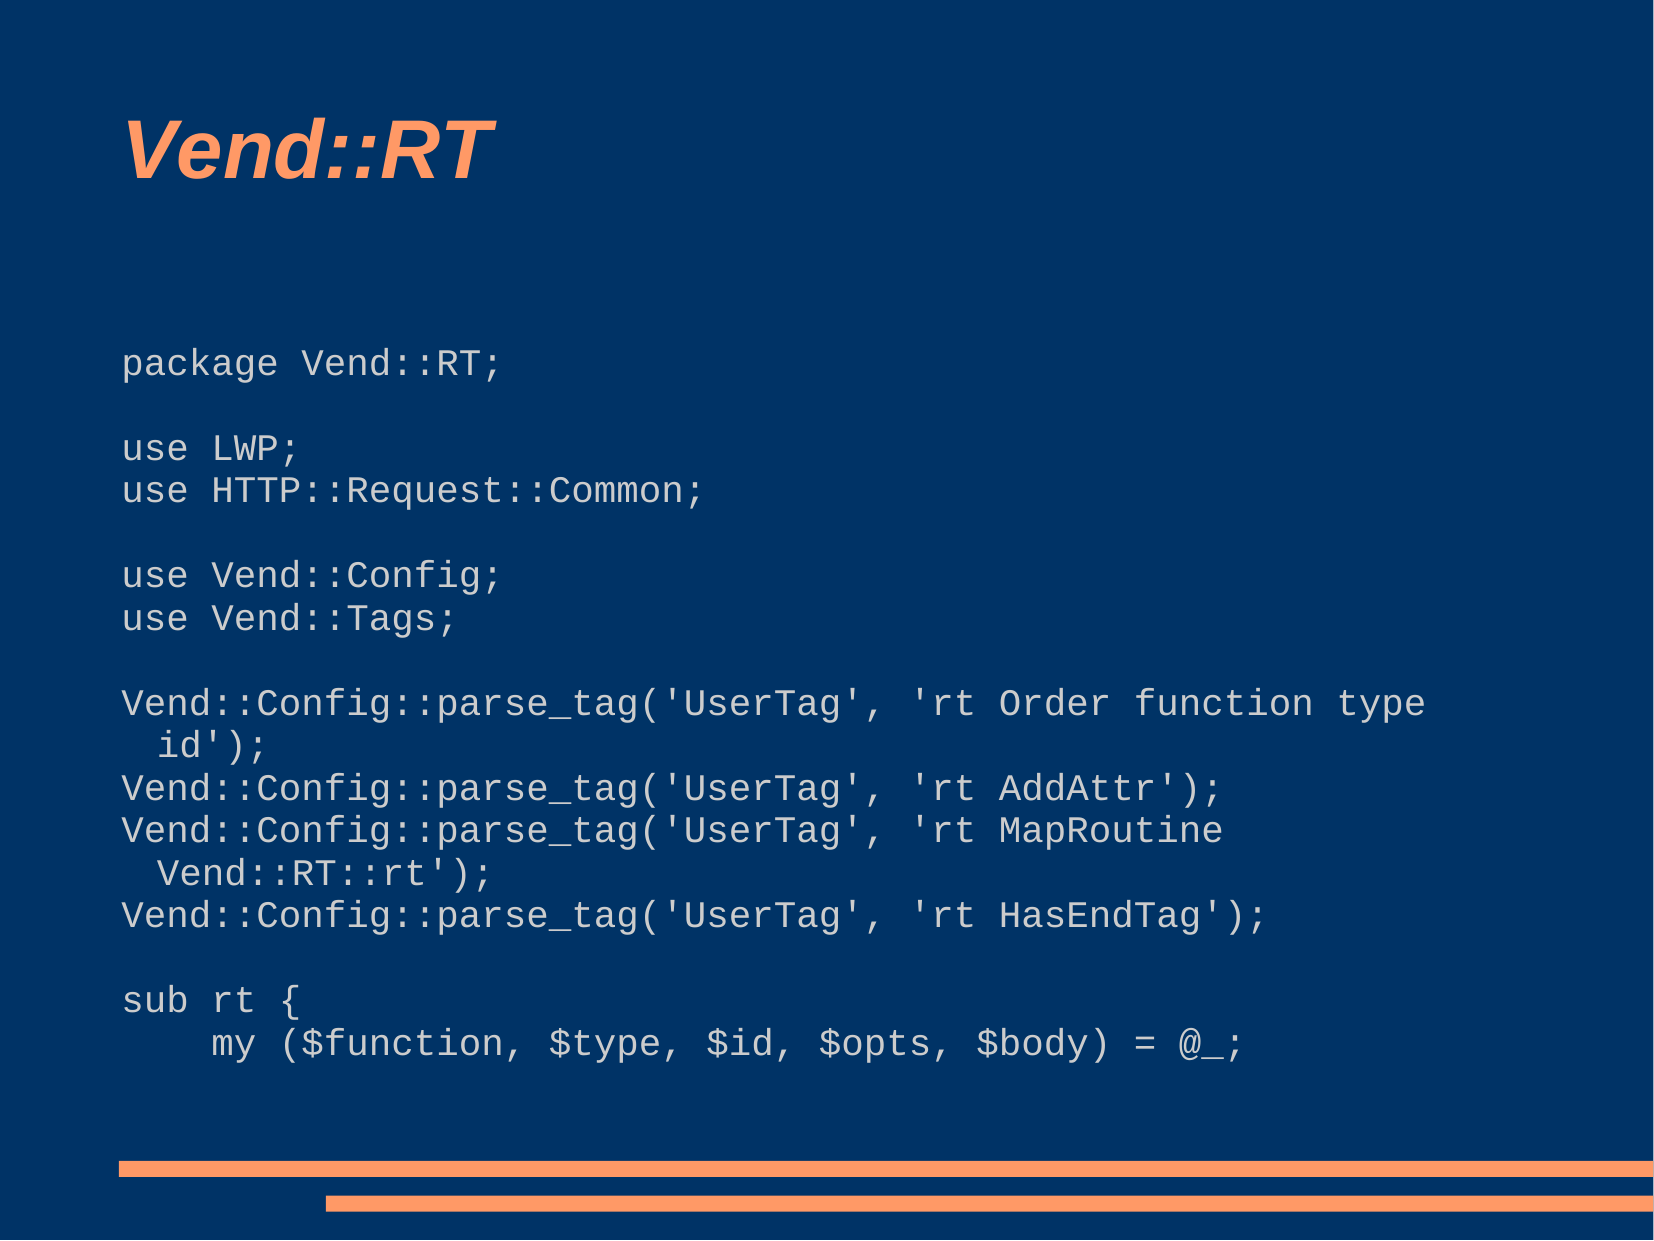

# Vend::RT
package Vend::RT;
use LWP;
use HTTP::Request::Common;
use Vend::Config;
use Vend::Tags;
Vend::Config::parse_tag('UserTag', 'rt Order function type id');
Vend::Config::parse_tag('UserTag', 'rt AddAttr');
Vend::Config::parse_tag('UserTag', 'rt MapRoutine Vend::RT::rt');
Vend::Config::parse_tag('UserTag', 'rt HasEndTag');
sub rt {
 my ($function, $type, $id, $opts, $body) = @_;